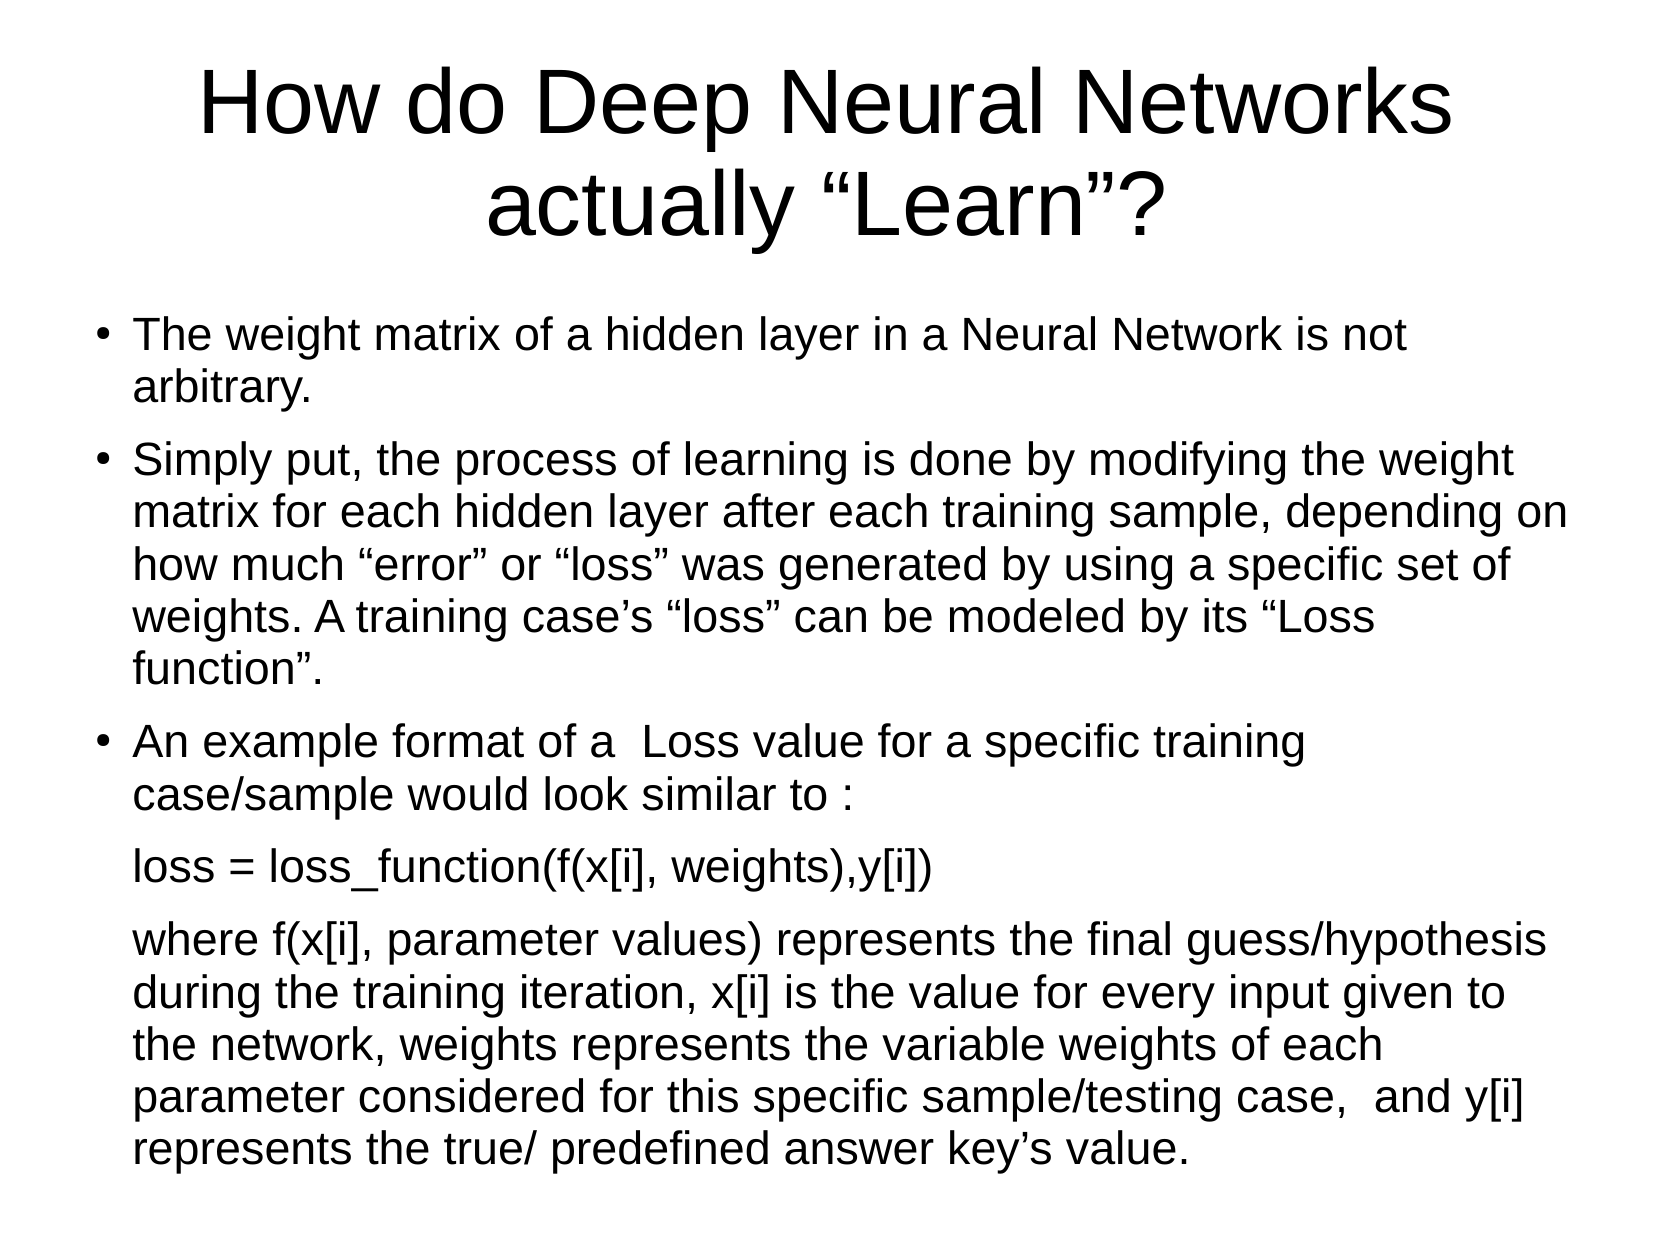

# How do Deep Neural Networks actually “Learn”?
The weight matrix of a hidden layer in a Neural Network is not arbitrary.
Simply put, the process of learning is done by modifying the weight matrix for each hidden layer after each training sample, depending on how much “error” or “loss” was generated by using a specific set of weights. A training case’s “loss” can be modeled by its “Loss function”.
An example format of a Loss value for a specific training case/sample would look similar to :
loss = loss_function(f(x[i], weights),y[i])
where f(x[i], parameter values) represents the final guess/hypothesis during the training iteration, x[i] is the value for every input given to the network, weights represents the variable weights of each parameter considered for this specific sample/testing case, and y[i] represents the true/ predefined answer key’s value.